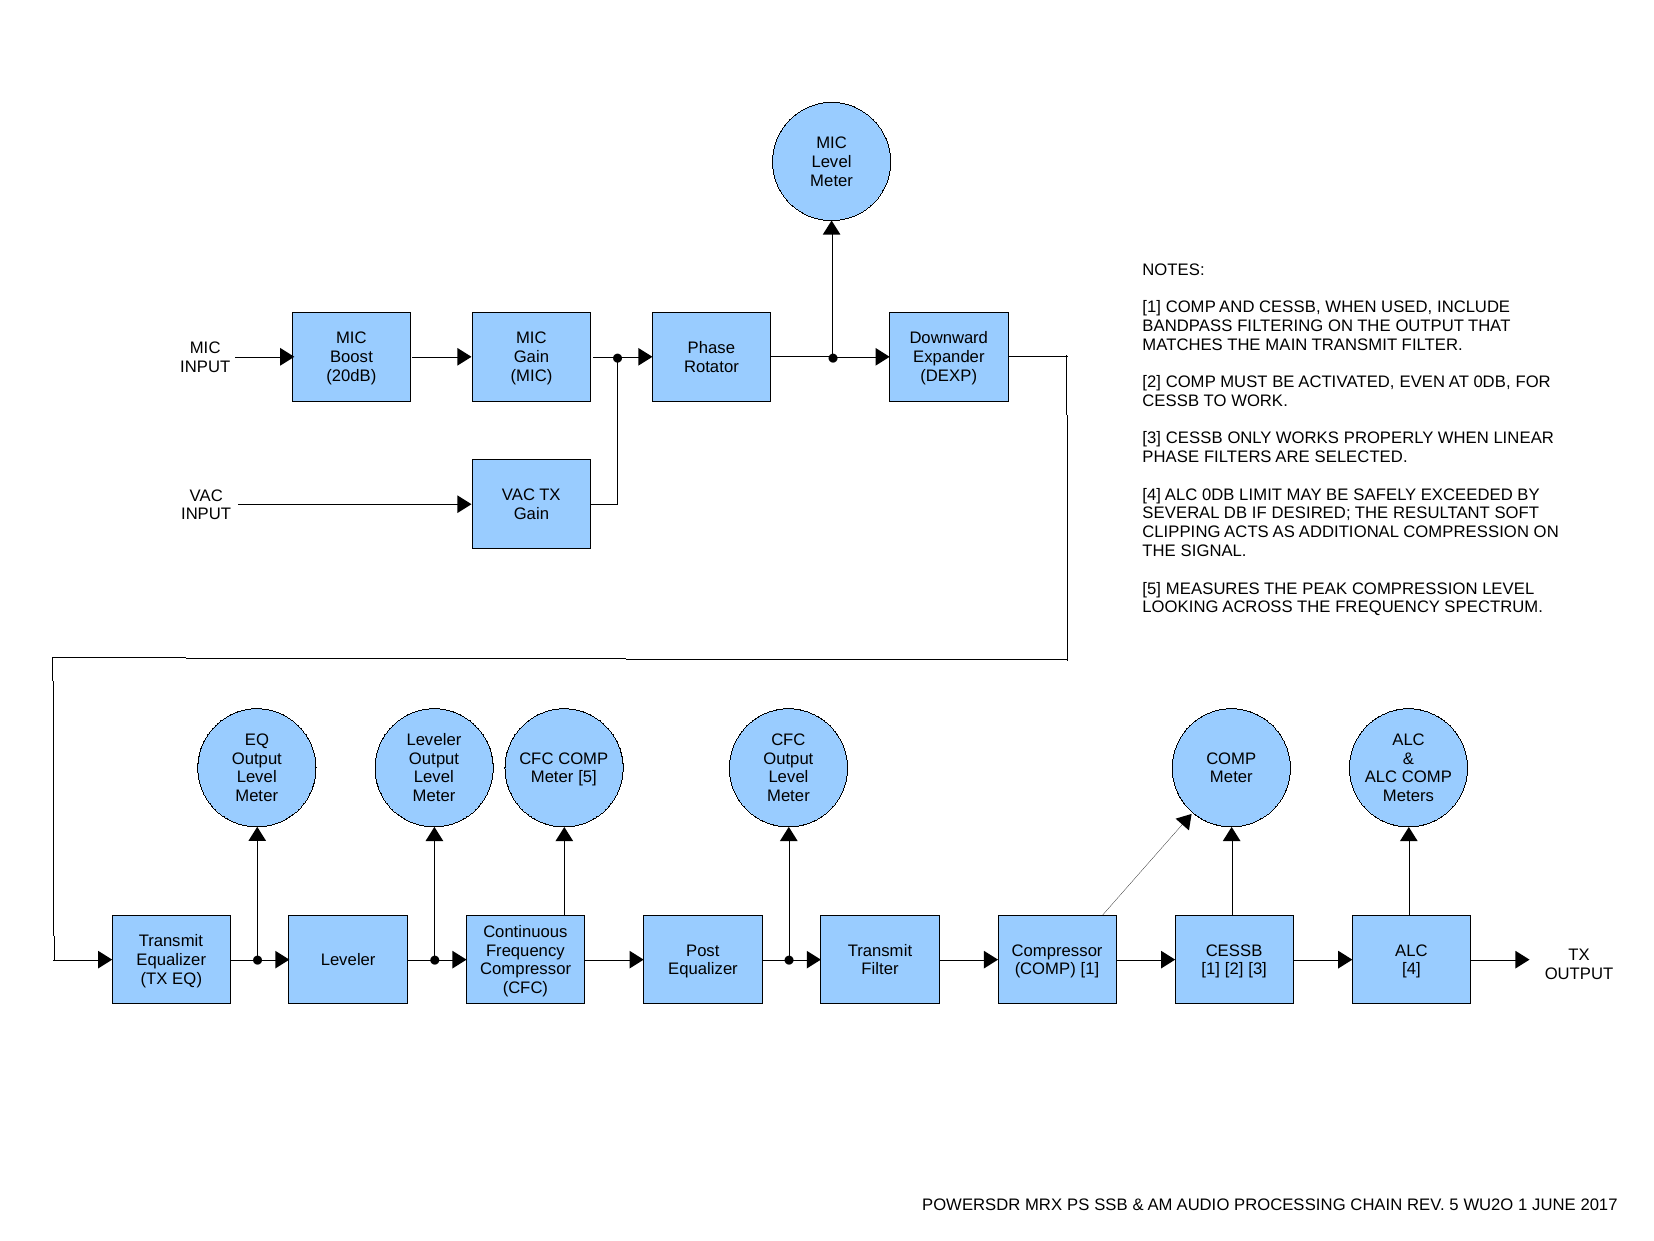

MIC
Level
Meter
NOTES:
[1] COMP AND CESSB, WHEN USED, INCLUDE BANDPASS FILTERING ON THE OUTPUT THAT MATCHES THE MAIN TRANSMIT FILTER.
[2] COMP MUST BE ACTIVATED, EVEN AT 0DB, FOR CESSB TO WORK.
[3] CESSB ONLY WORKS PROPERLY WHEN LINEAR PHASE FILTERS ARE SELECTED.
[4] ALC 0DB LIMIT MAY BE SAFELY EXCEEDED BY SEVERAL DB IF DESIRED; THE RESULTANT SOFT CLIPPING ACTS AS ADDITIONAL COMPRESSION ON THE SIGNAL.
[5] MEASURES THE PEAK COMPRESSION LEVEL LOOKING ACROSS THE FREQUENCY SPECTRUM.
Phase Rotator
MIC
Boost
(20dB)
MIC
Gain
(MIC)
Downward Expander
(DEXP)
MIC
INPUT
●
●
VAC TX
Gain
VAC
INPUT
EQ
Output
Level
Meter
Leveler
Output
Level
Meter
CFC
Output
Level
Meter
COMP
Meter
ALC
&
ALC COMP
Meters
CFC COMP
Meter [5]
Transmit Equalizer
(TX EQ)
Continuous
Frequency
Compressor (CFC)
Compressor (COMP) [1]
ALC
[4]
Leveler
Post Equalizer
Transmit Filter
CESSB
[1] [2] [3]
TX
OUTPUT
●
●
●
POWERSDR MRX PS SSB & AM AUDIO PROCESSING CHAIN REV. 5 WU2O 1 JUNE 2017